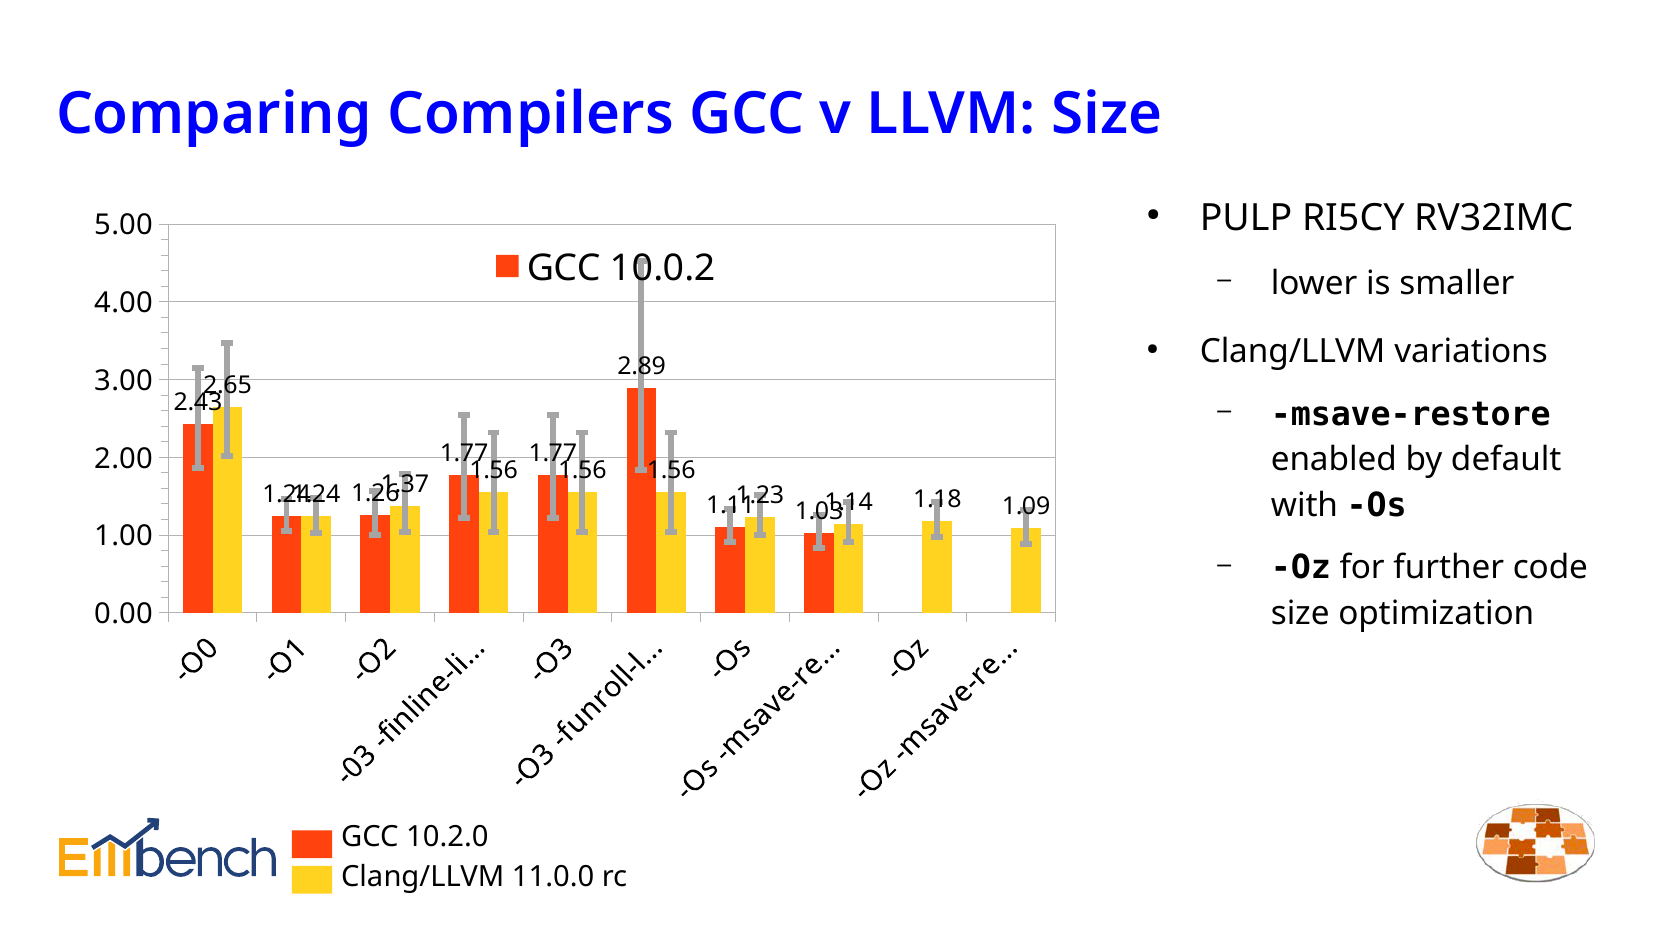

# Comparing Compilers GCC v LLVM: Size
### Chart
| Category | GCC 10.0.2 | Clang 11.0.0 rc |
|---|---|---|
| -O0 | 2.43 | 2.65 |
| -O1 | 1.24 | 1.24 |
| -O2 | 1.26 | 1.37 |
| -03 -finline-limit=50 | 1.77 | 1.56 |
| -O3 | 1.77 | 1.56 |
| -O3 -funroll-loops | 2.89 | 1.56 |
| -Os | 1.11 | 1.23 |
| -Os -msave-restore | 1.03 | 1.14 |
| -Oz | None | 1.18 |
| -Oz -msave-restore | None | 1.09 |PULP RI5CY RV32IMC
lower is smaller
Clang/LLVM variations
-msave-restore enabled by default with ‑Os
-Oz for further code size optimization
GCC 10.2.0
Clang/LLVM 11.0.0 rc